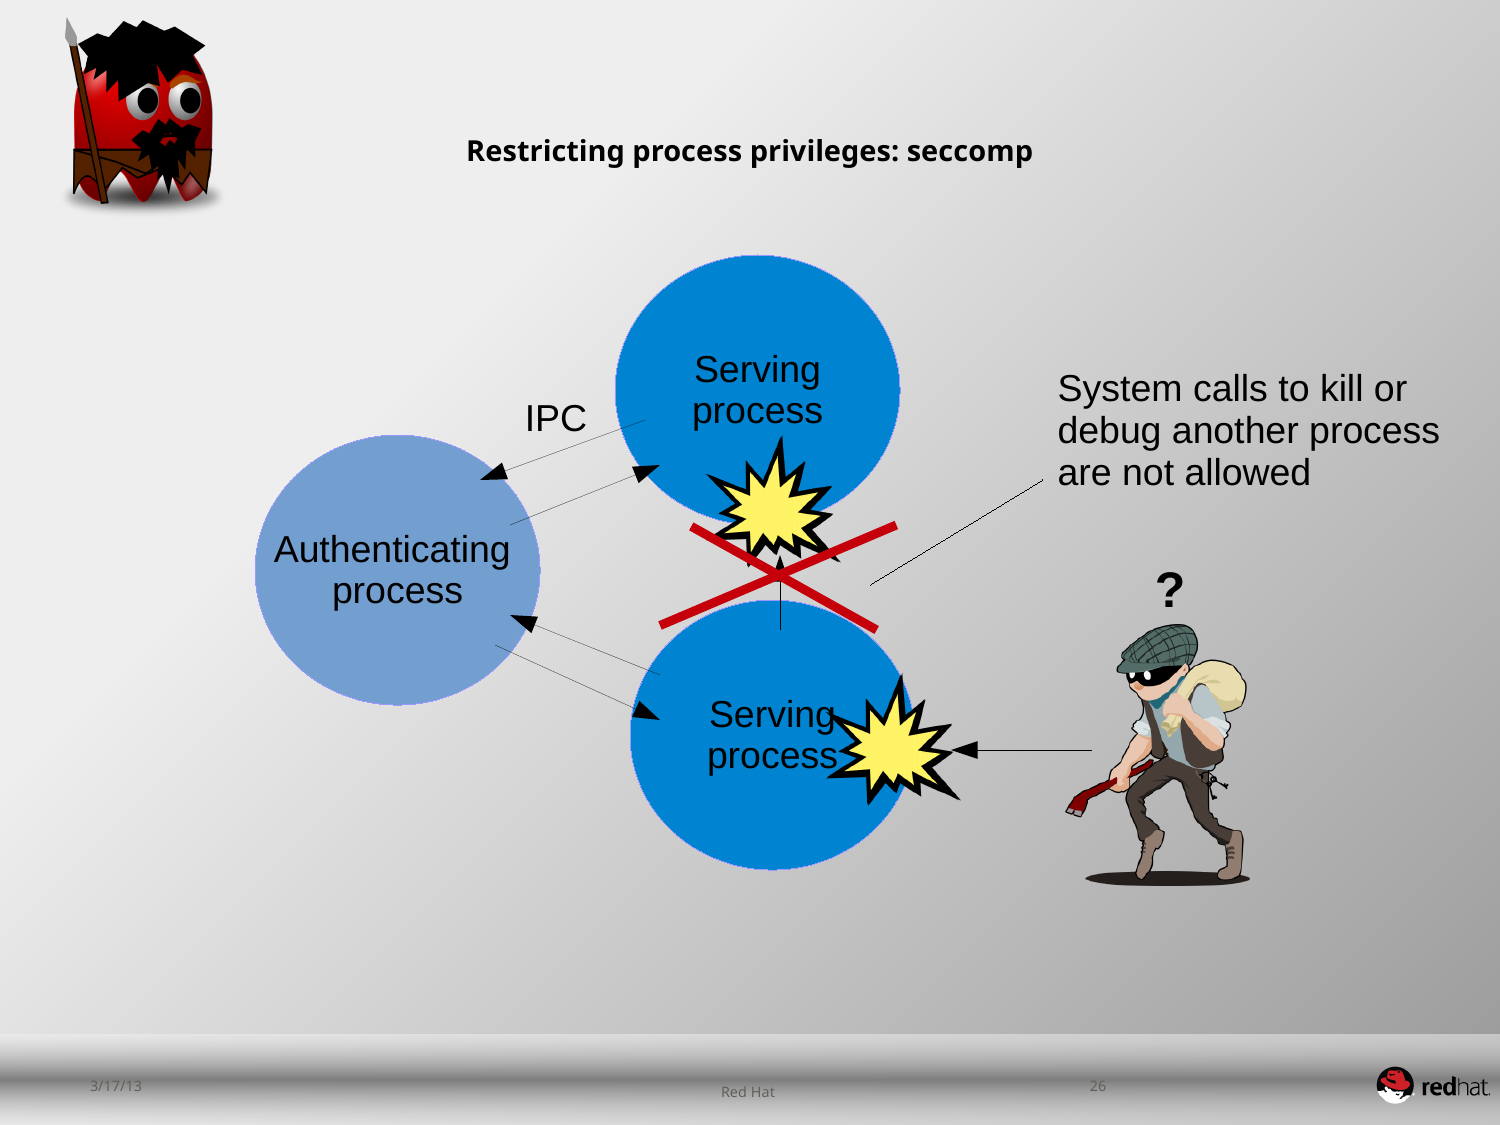

# Restricting process privileges: seccomp
Serving
process
System calls to kill or
debug another process
are not allowed
IPC
Authenticating
process
?
Serving
process
3/17/13
Red Hat